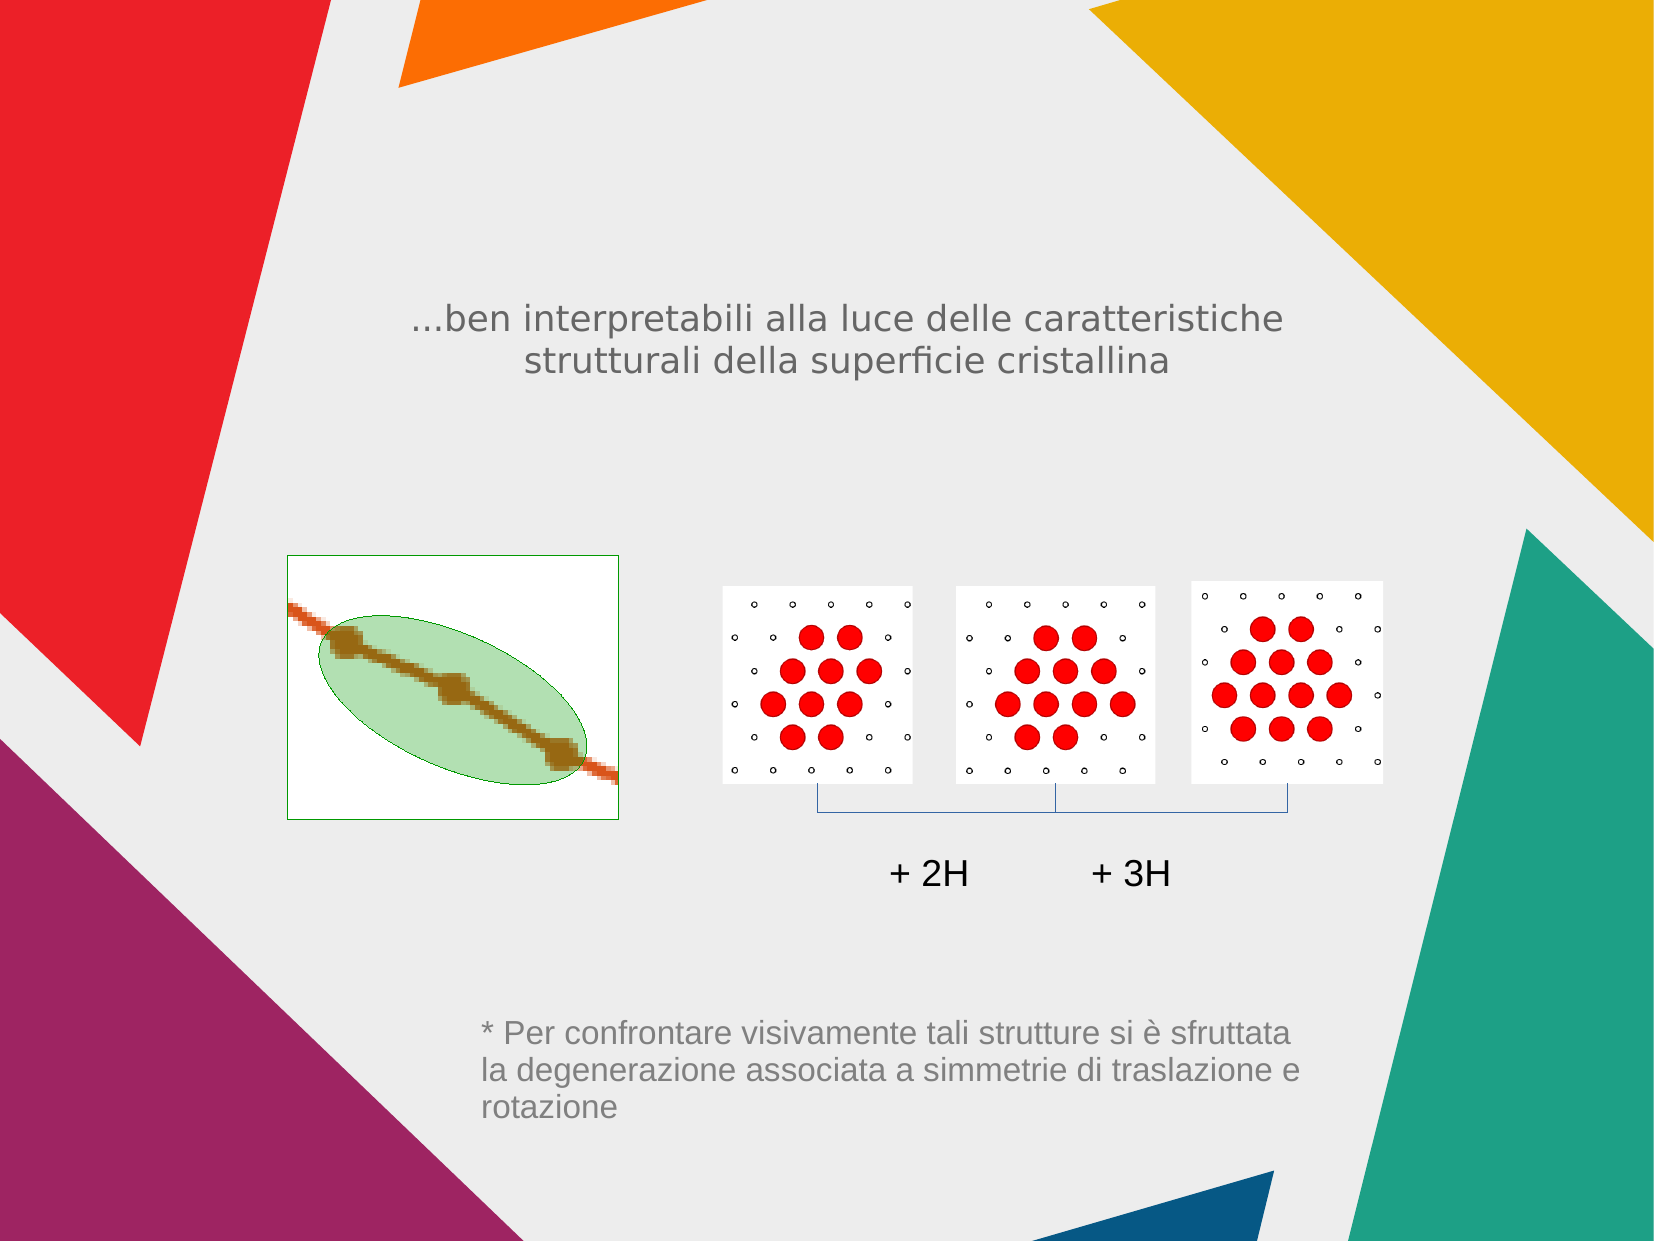

# ...ben interpretabili alla luce delle caratteristiche strutturali della superficie cristallina
+ 2H
+ 3H
* Per confrontare visivamente tali strutture si è sfruttata la degenerazione associata a simmetrie di traslazione e rotazione